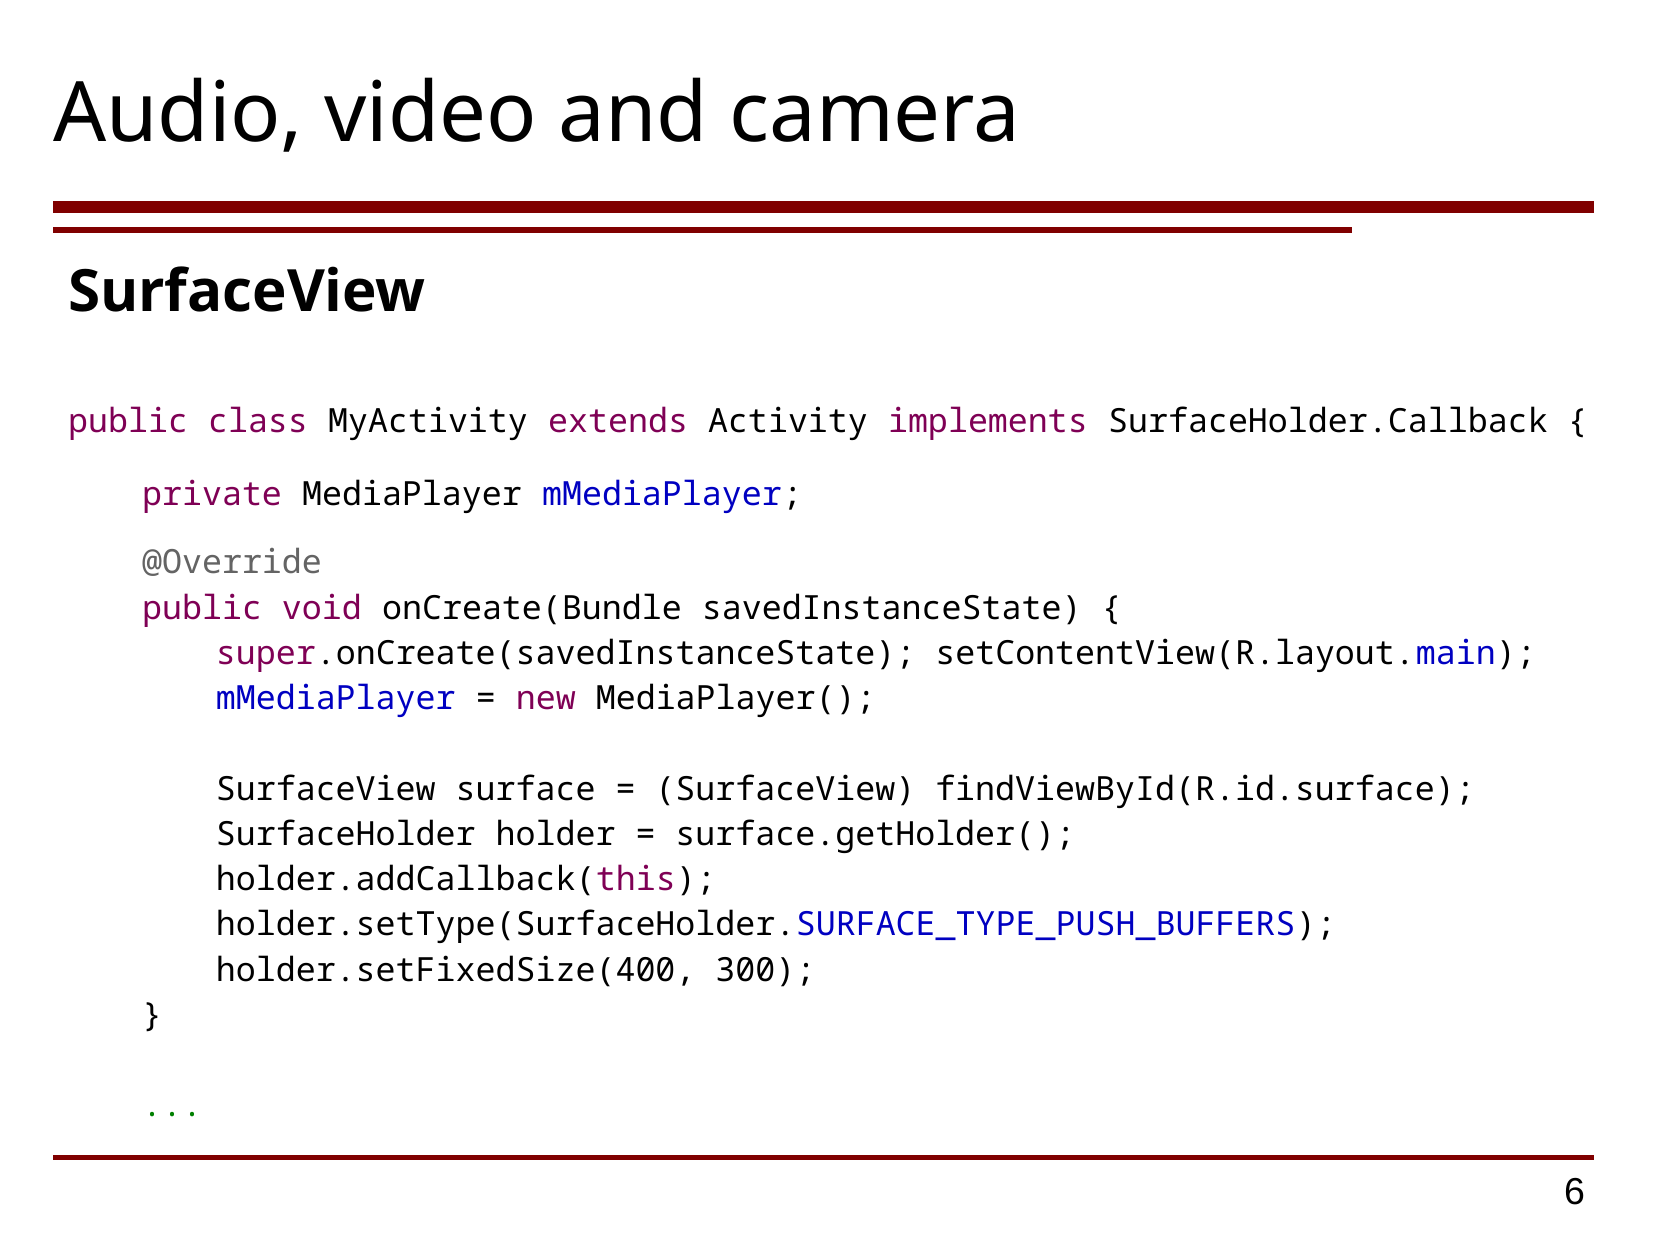

# Audio, video and camera
SurfaceView
public class MyActivity extends Activity implements SurfaceHolder.Callback {
	private MediaPlayer mMediaPlayer;
	@Override
	public void onCreate(Bundle savedInstanceState) {
		super.onCreate(savedInstanceState); setContentView(R.layout.main);
		mMediaPlayer = new MediaPlayer();
		SurfaceView surface = (SurfaceView) findViewById(R.id.surface);
		SurfaceHolder holder = surface.getHolder();
		holder.addCallback(this);
		holder.setType(SurfaceHolder.SURFACE_TYPE_PUSH_BUFFERS);
		holder.setFixedSize(400, 300);
	}
	...